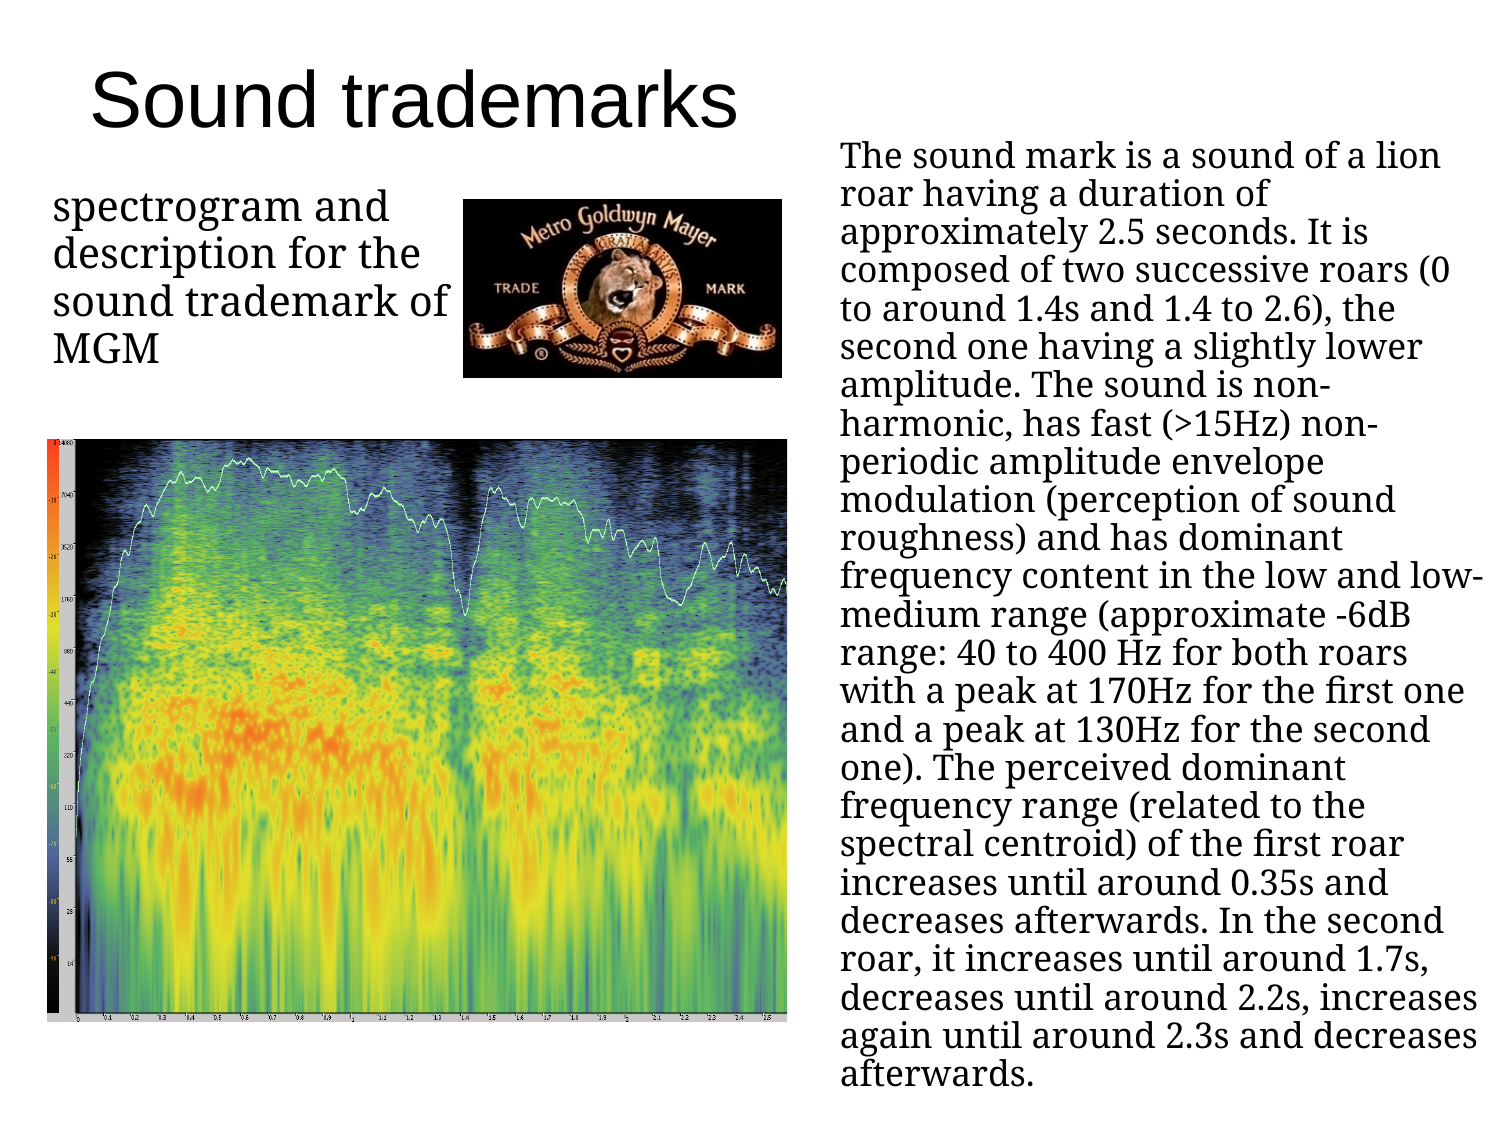

# Sound trademarks
The sound mark is a sound of a lion roar having a duration of approximately 2.5 seconds. It is composed of two successive roars (0 to around 1.4s and 1.4 to 2.6), the second one having a slightly lower amplitude. The sound is non-harmonic, has fast (>15Hz) non-periodic amplitude envelope modulation (perception of sound roughness) and has dominant frequency content in the low and low-medium range (approximate -6dB range: 40 to 400 Hz for both roars with a peak at 170Hz for the first one and a peak at 130Hz for the second one). The perceived dominant frequency range (related to the spectral centroid) of the first roar increases until around 0.35s and decreases afterwards. In the second roar, it increases until around 1.7s, decreases until around 2.2s, increases again until around 2.3s and decreases afterwards.
spectrogram and description for the sound trademark of MGM